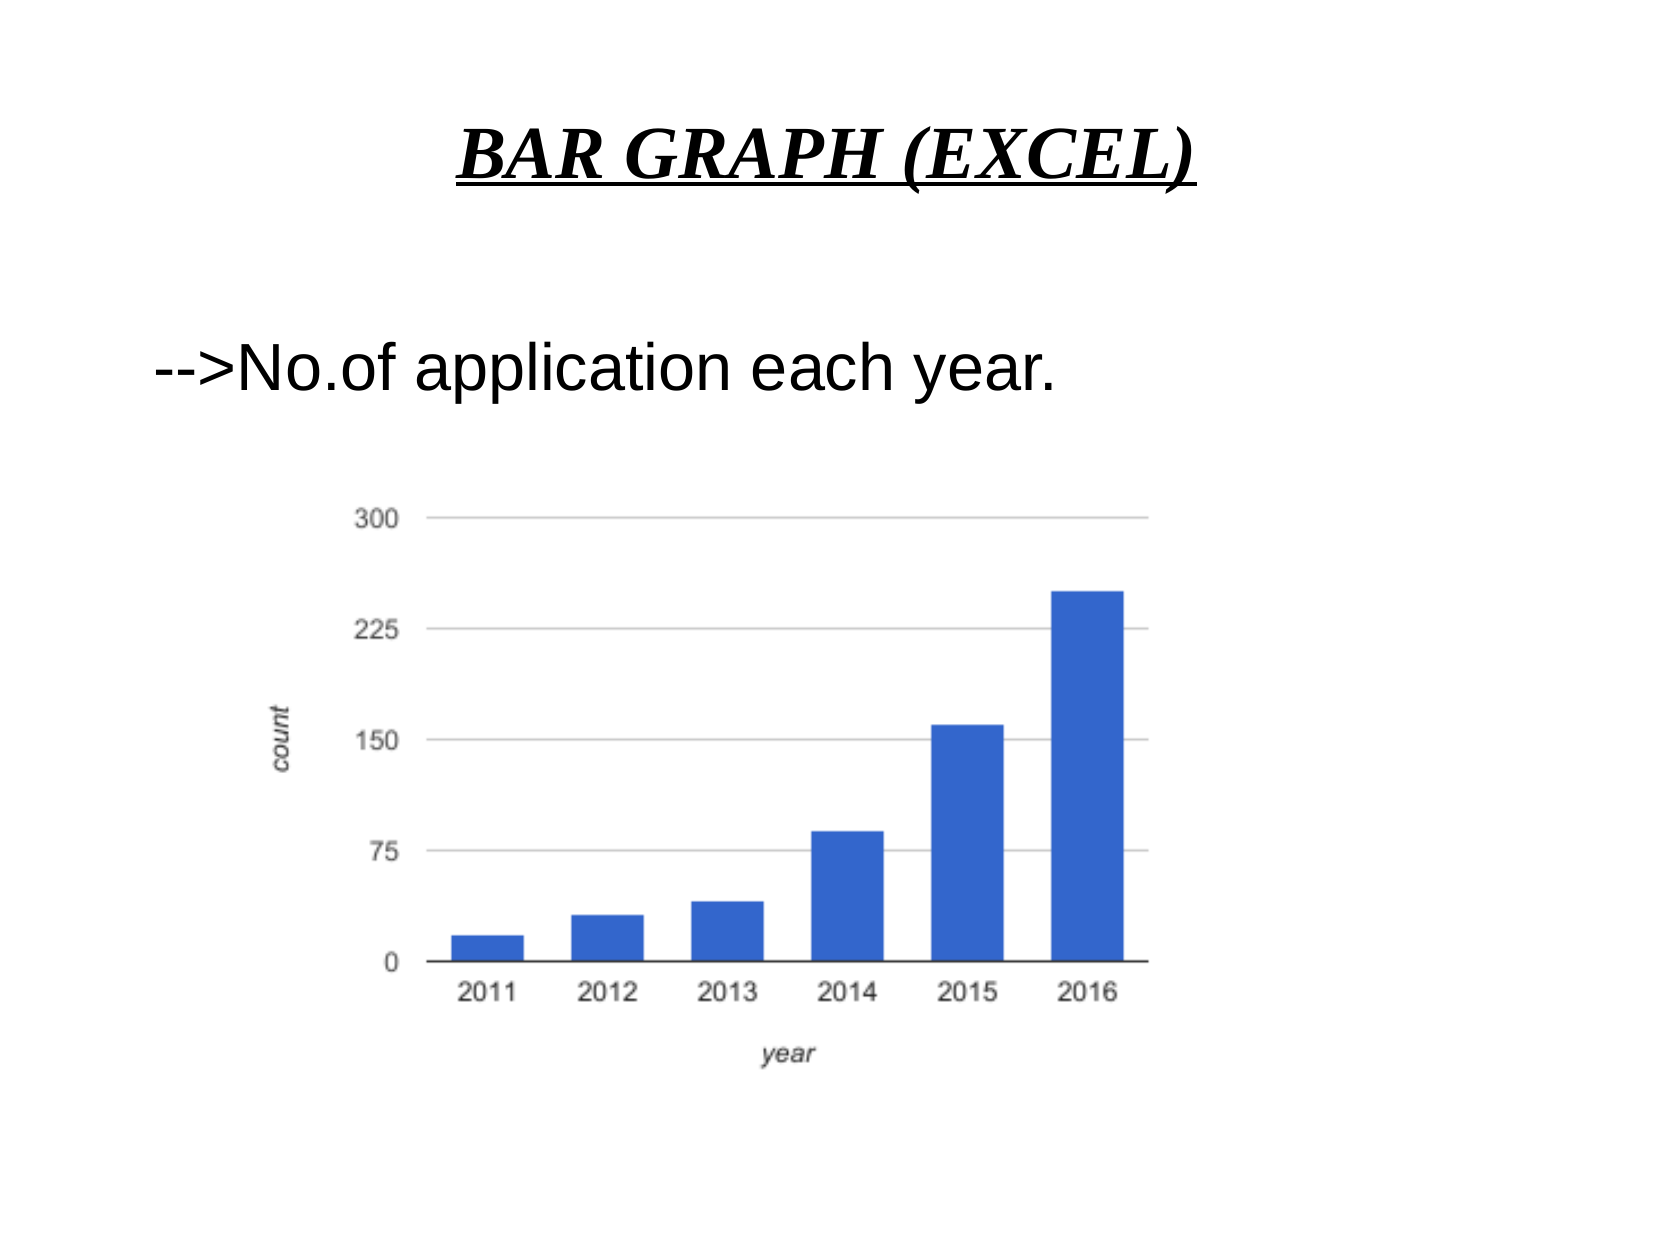

# BAR GRAPH (EXCEL)
-->No.of application each year.